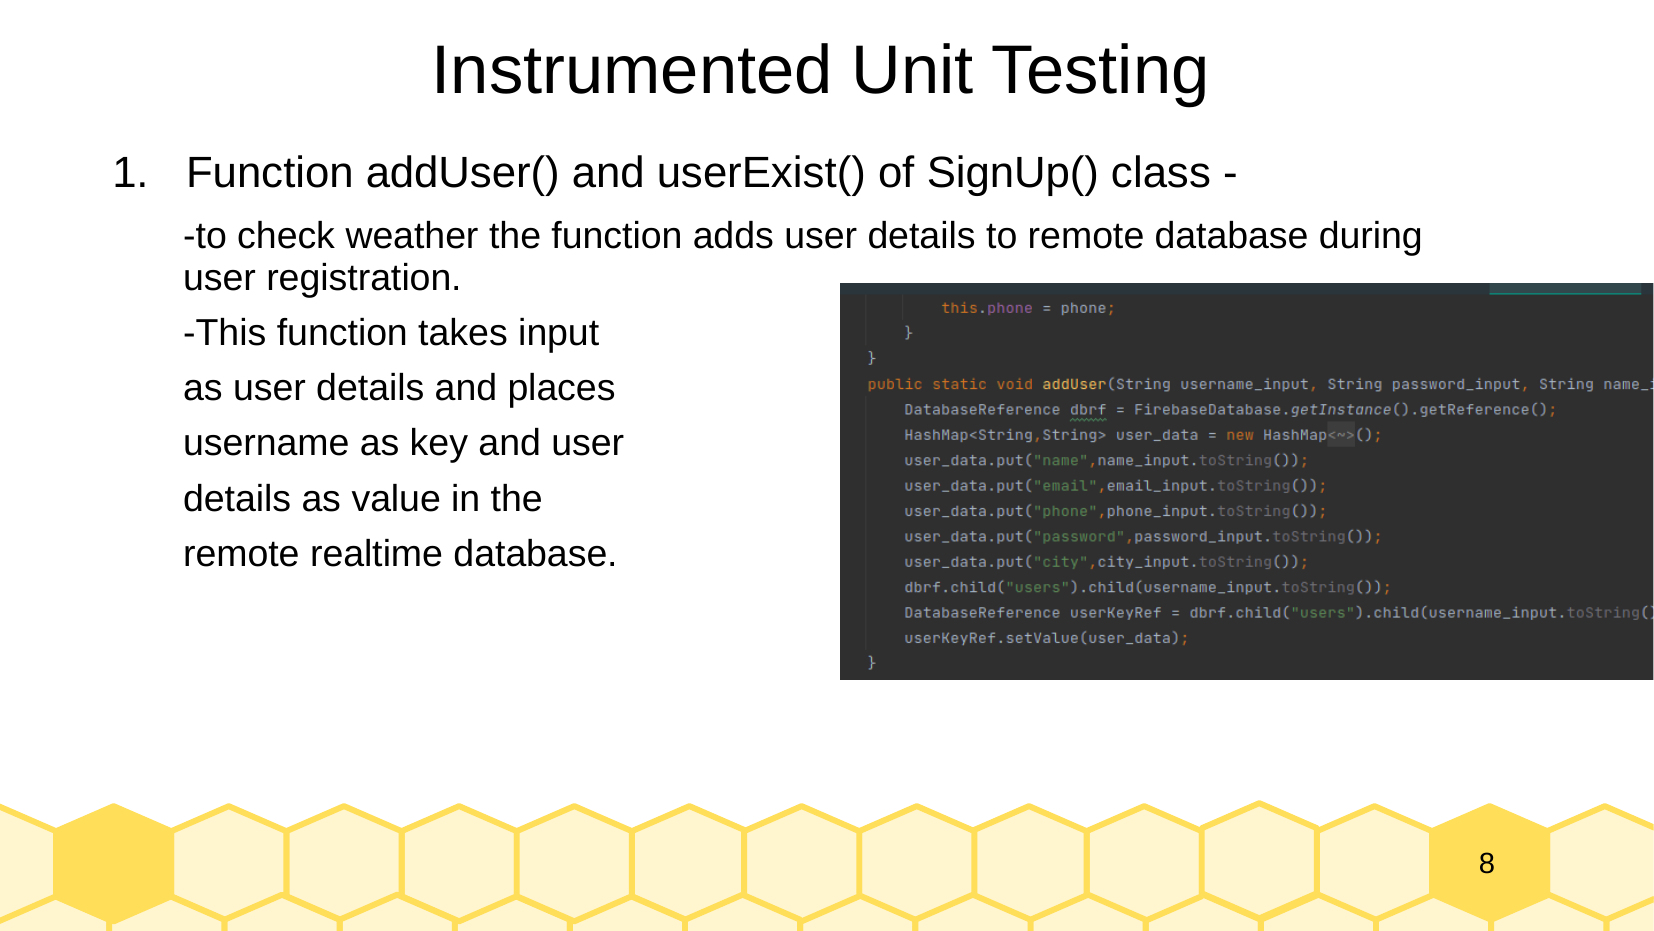

# Instrumented Unit Testing
1. 	Function addUser() and userExist() of SignUp() class -
-to check weather the function adds user details to remote database during user registration.
-This function takes input
as user details and places
username as key and user
details as value in the
remote realtime database.